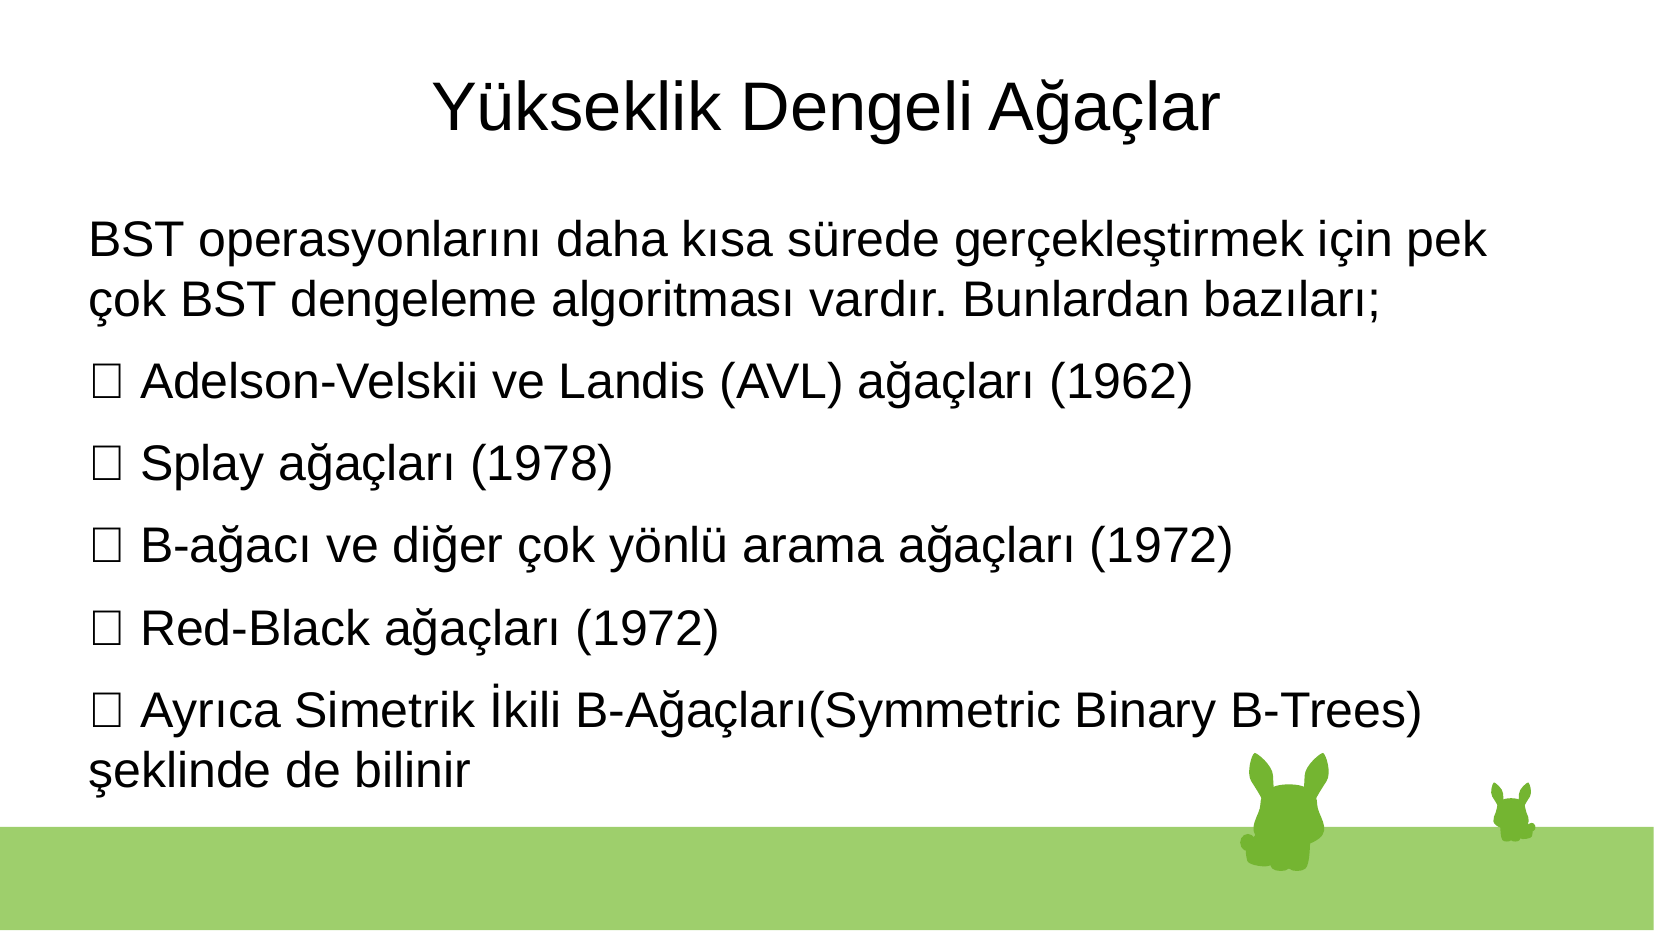

# Yükseklik Dengeli Ağaçlar
BST operasyonlarını daha kısa sürede gerçekleştirmek için pek çok BST dengeleme algoritması vardır. Bunlardan bazıları;
 Adelson-Velskii ve Landis (AVL) ağaçları (1962)
 Splay ağaçları (1978)
 B-ağacı ve diğer çok yönlü arama ağaçları (1972)
 Red-Black ağaçları (1972)
 Ayrıca Simetrik İkili B-Ağaçları(Symmetric Binary B-Trees) şeklinde de bilinir